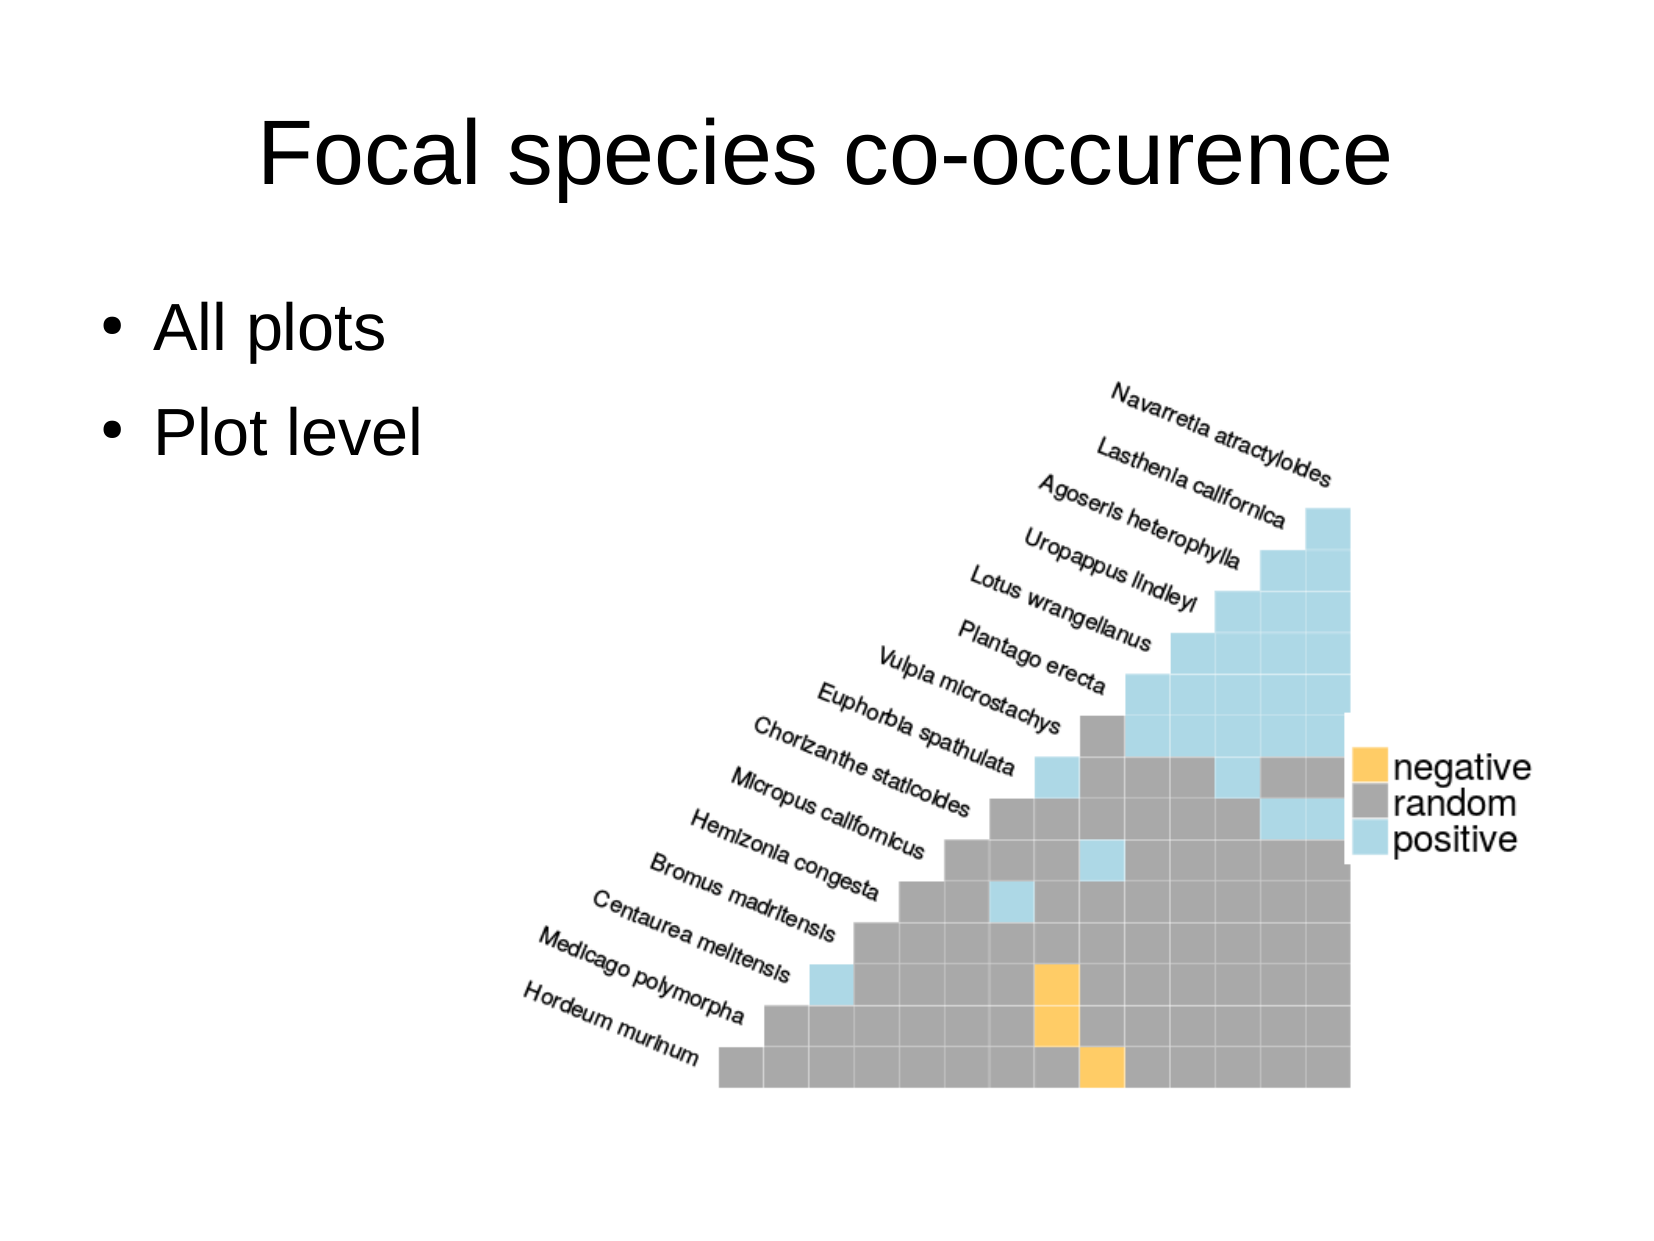

# Focal species co-occurence
All plots
Plot level